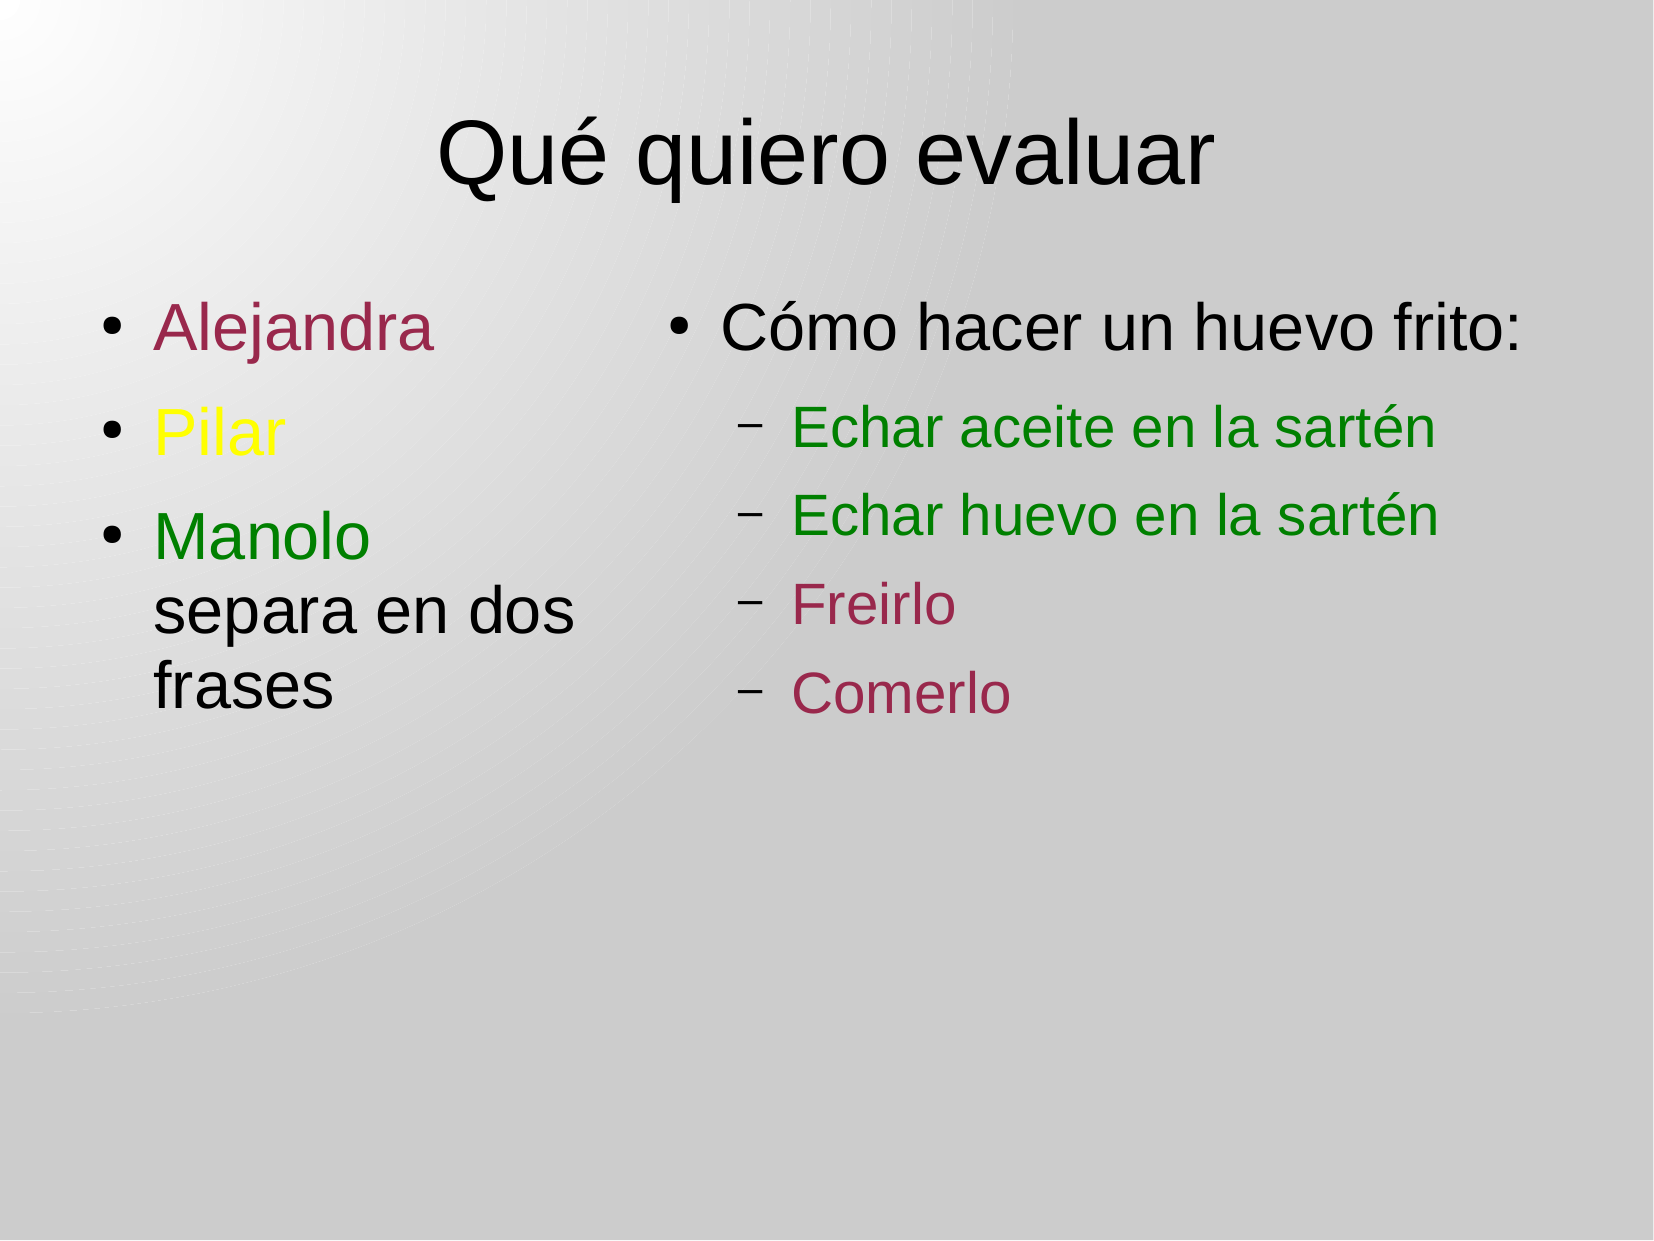

# Qué quiero evaluar
Alejandra
Pilar
Manolo separa en dos frases
Cómo hacer un huevo frito:
Echar aceite en la sartén
Echar huevo en la sartén
Freirlo
Comerlo